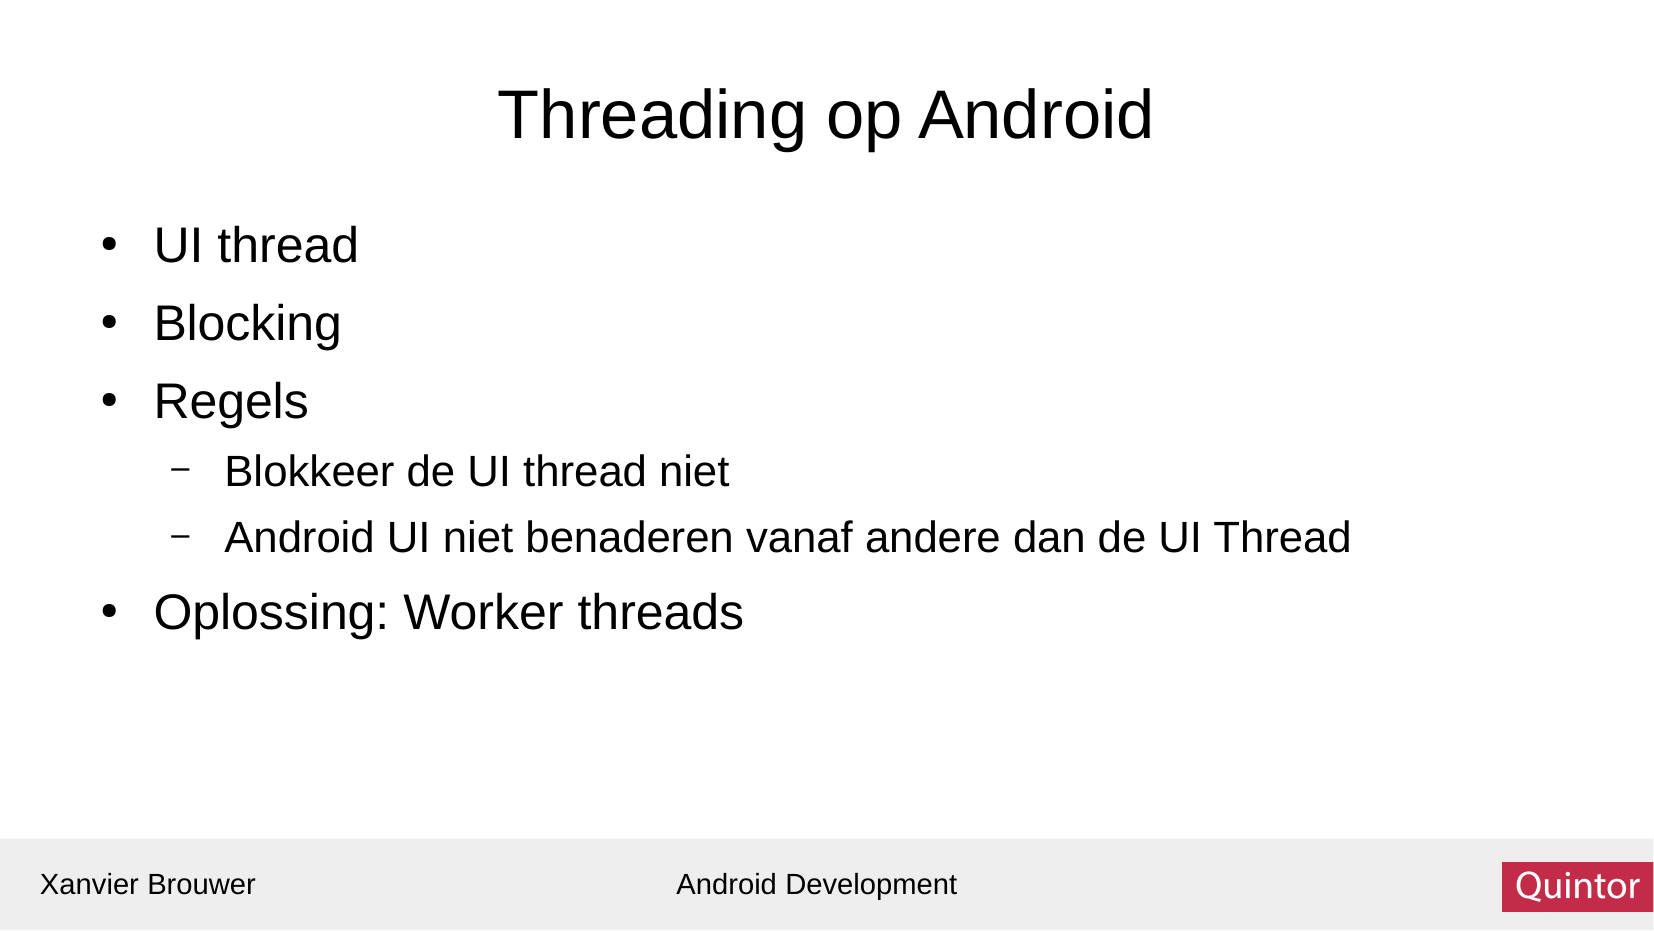

# Threading op Android
UI thread
Blocking
Regels
Blokkeer de UI thread niet
Android UI niet benaderen vanaf andere dan de UI Thread
Oplossing: Worker threads